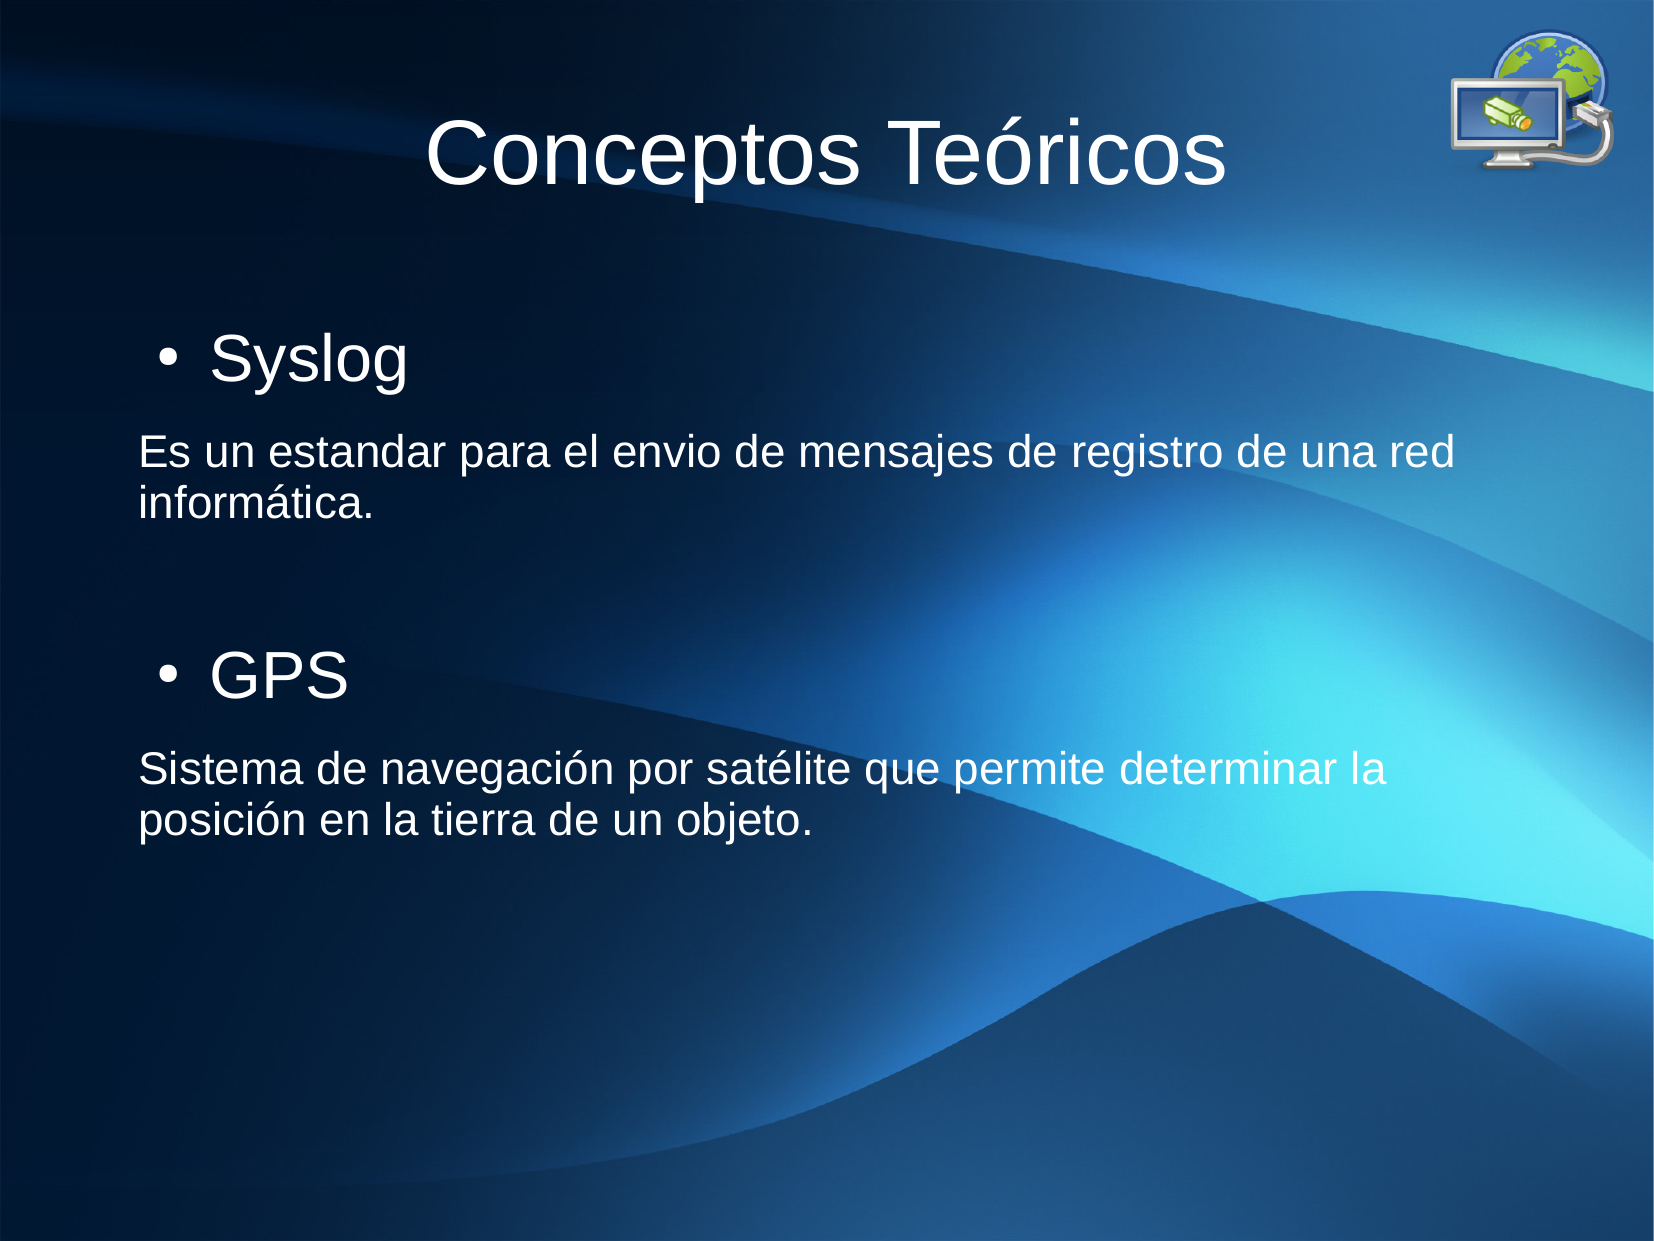

# Conceptos Teóricos
Syslog
Es un estandar para el envio de mensajes de registro de una red informática.
GPS
Sistema de navegación por satélite que permite determinar la posición en la tierra de un objeto.